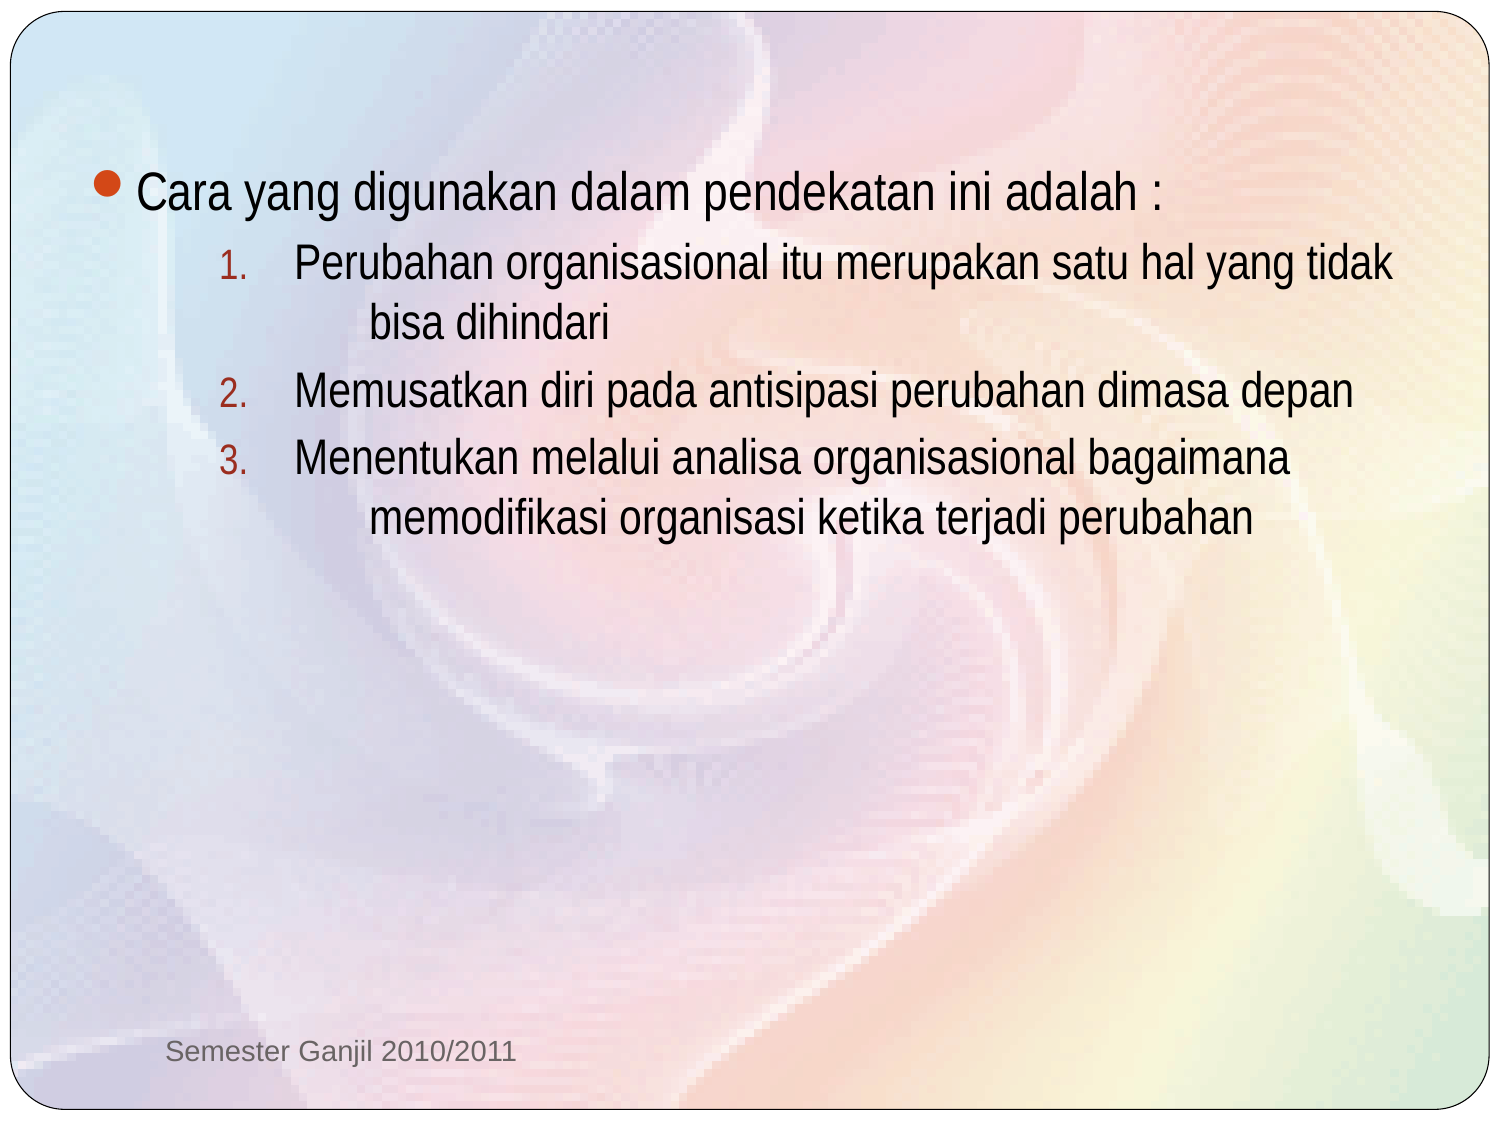

# Cara yang digunakan dalam pendekatan ini adalah :
Perubahan organisasional itu merupakan satu hal yang tidak bisa dihindari
Memusatkan diri pada antisipasi perubahan dimasa depan
Menentukan melalui analisa organisasional bagaimana memodifikasi organisasi ketika terjadi perubahan
Semester Ganjil 2010/2011